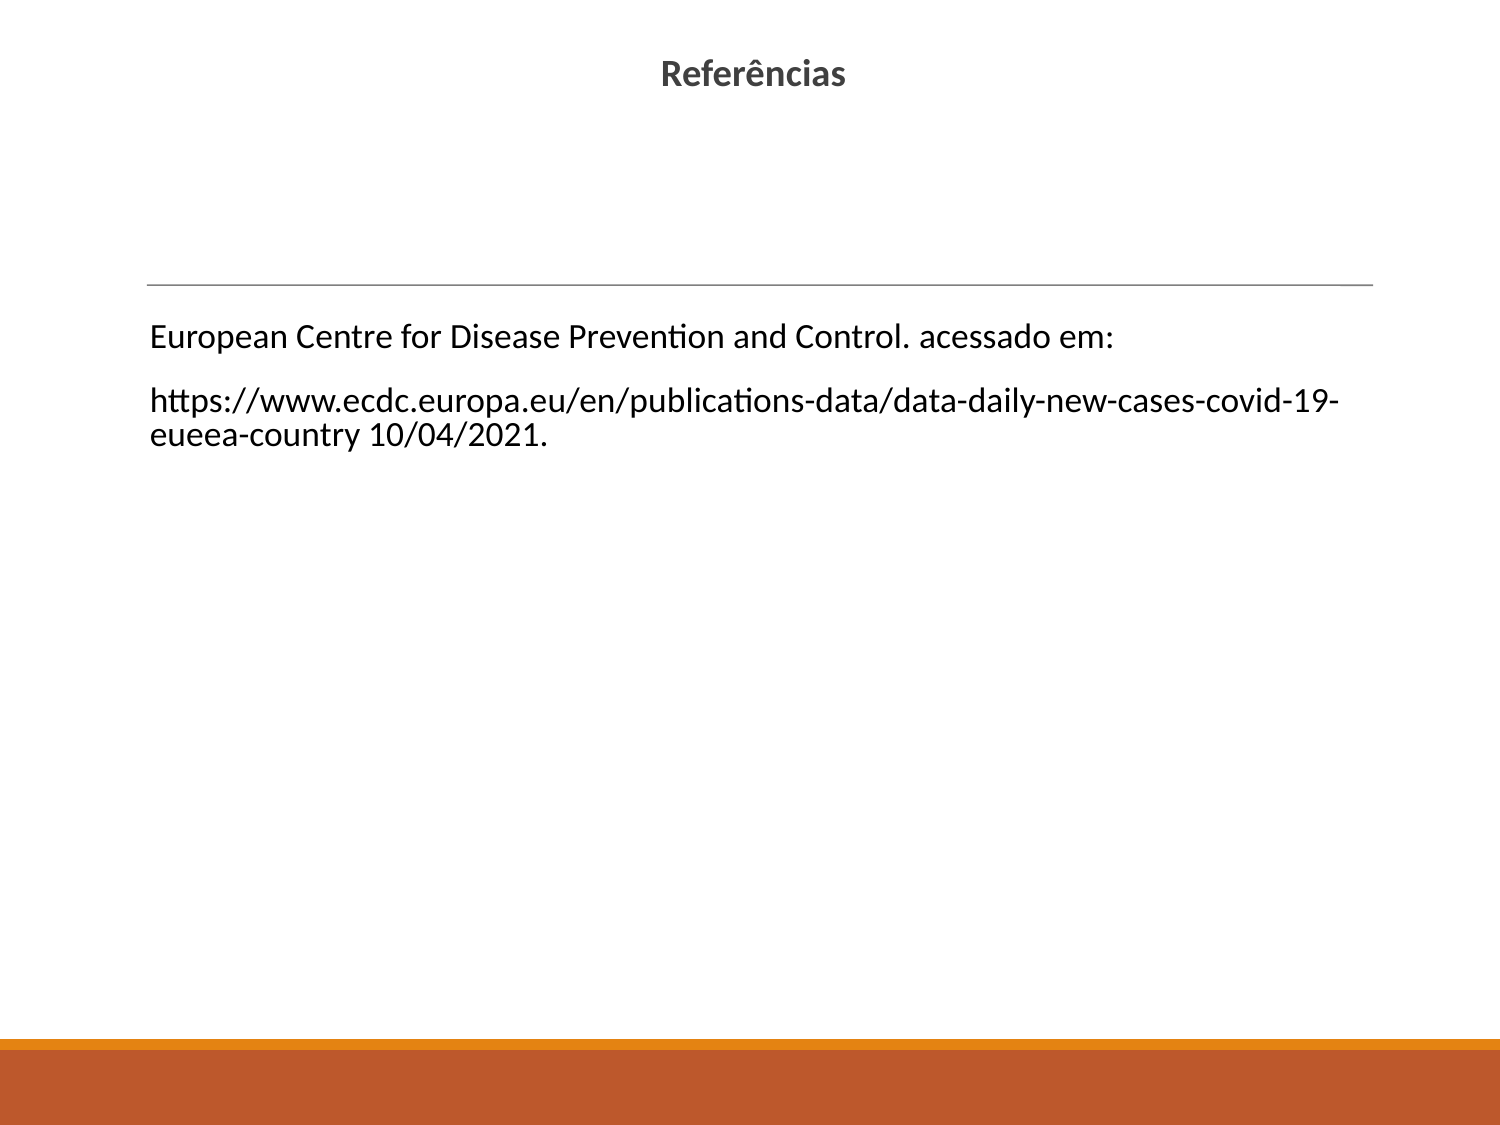

# Referências
European Centre for Disease Prevention and Control. acessado em:
https://www.ecdc.europa.eu/en/publications-data/data-daily-new-cases-covid-19-eueea-country 10/04/2021.